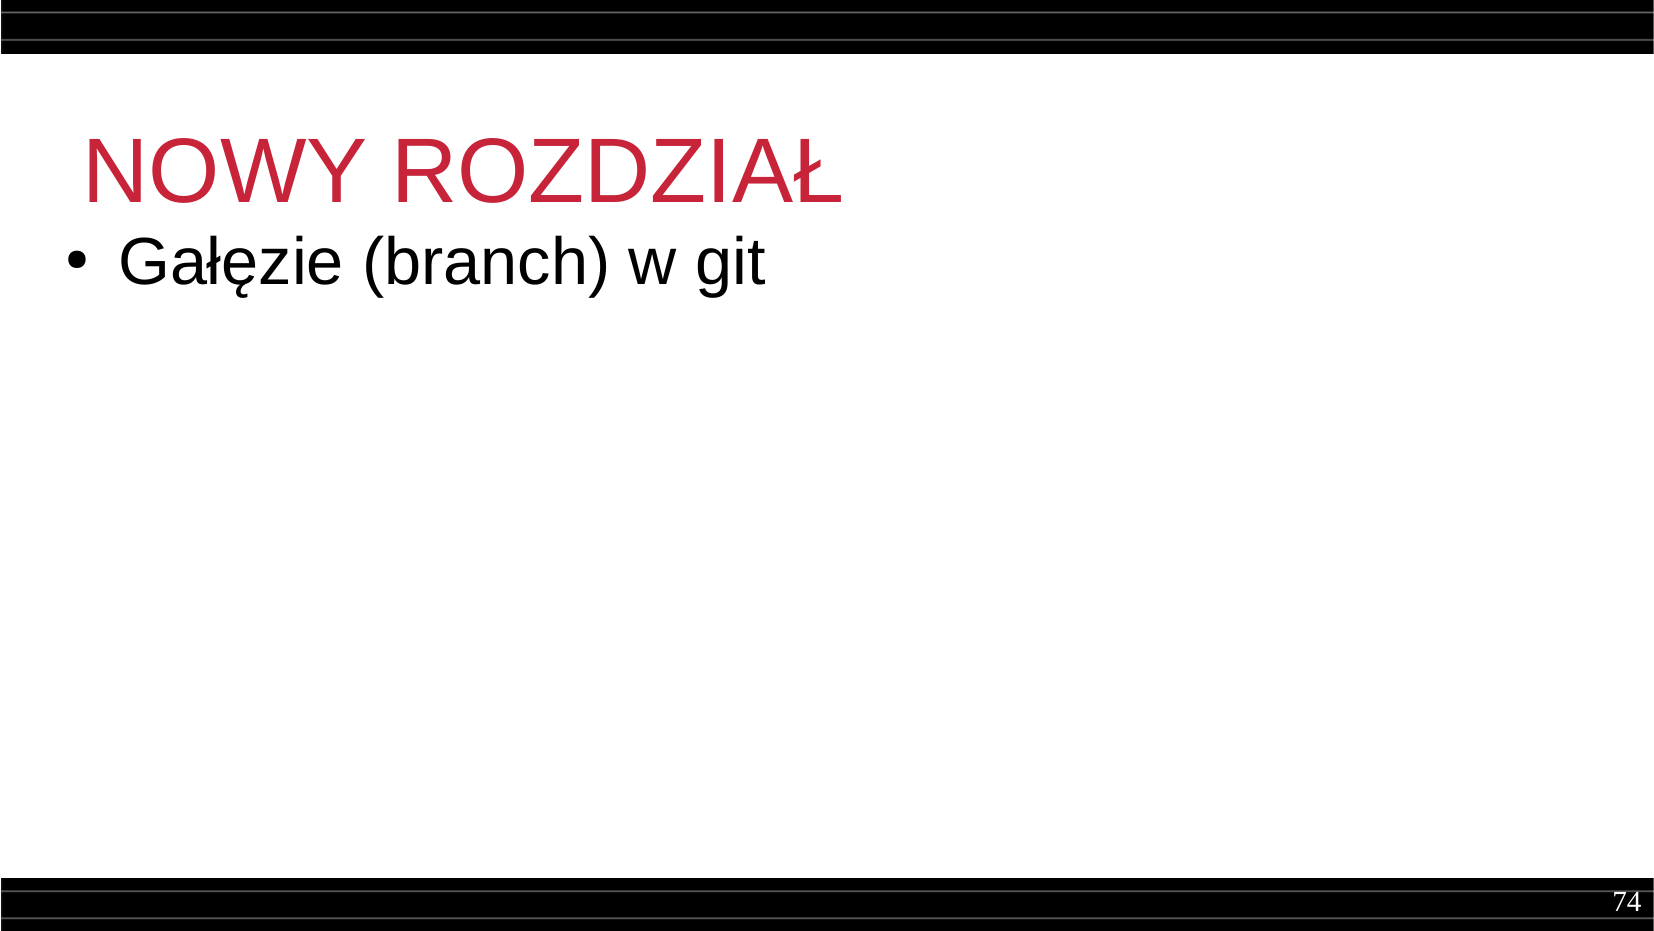

# NOWY ROZDZIAŁ
Gałęzie (branch) w git